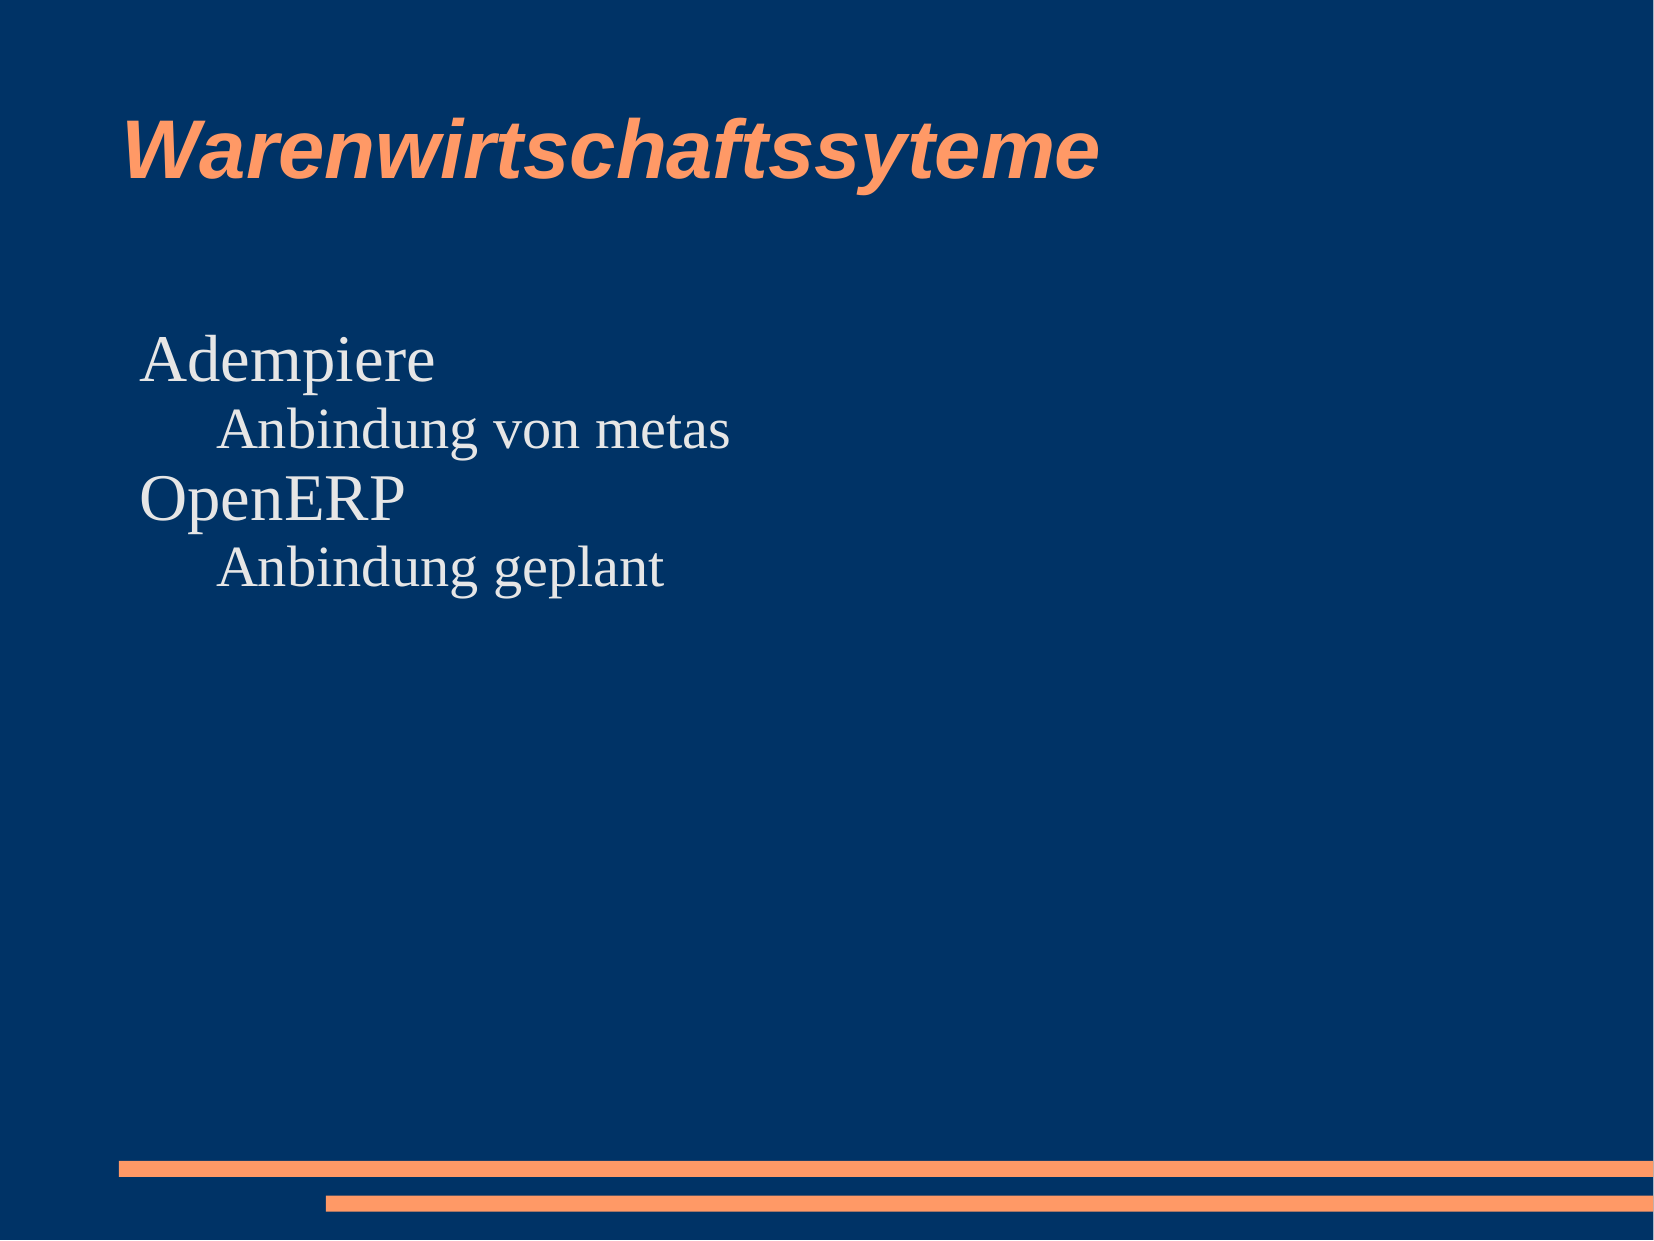

# Warenwirtschaftssyteme
Adempiere
Anbindung von metas
OpenERP
Anbindung geplant